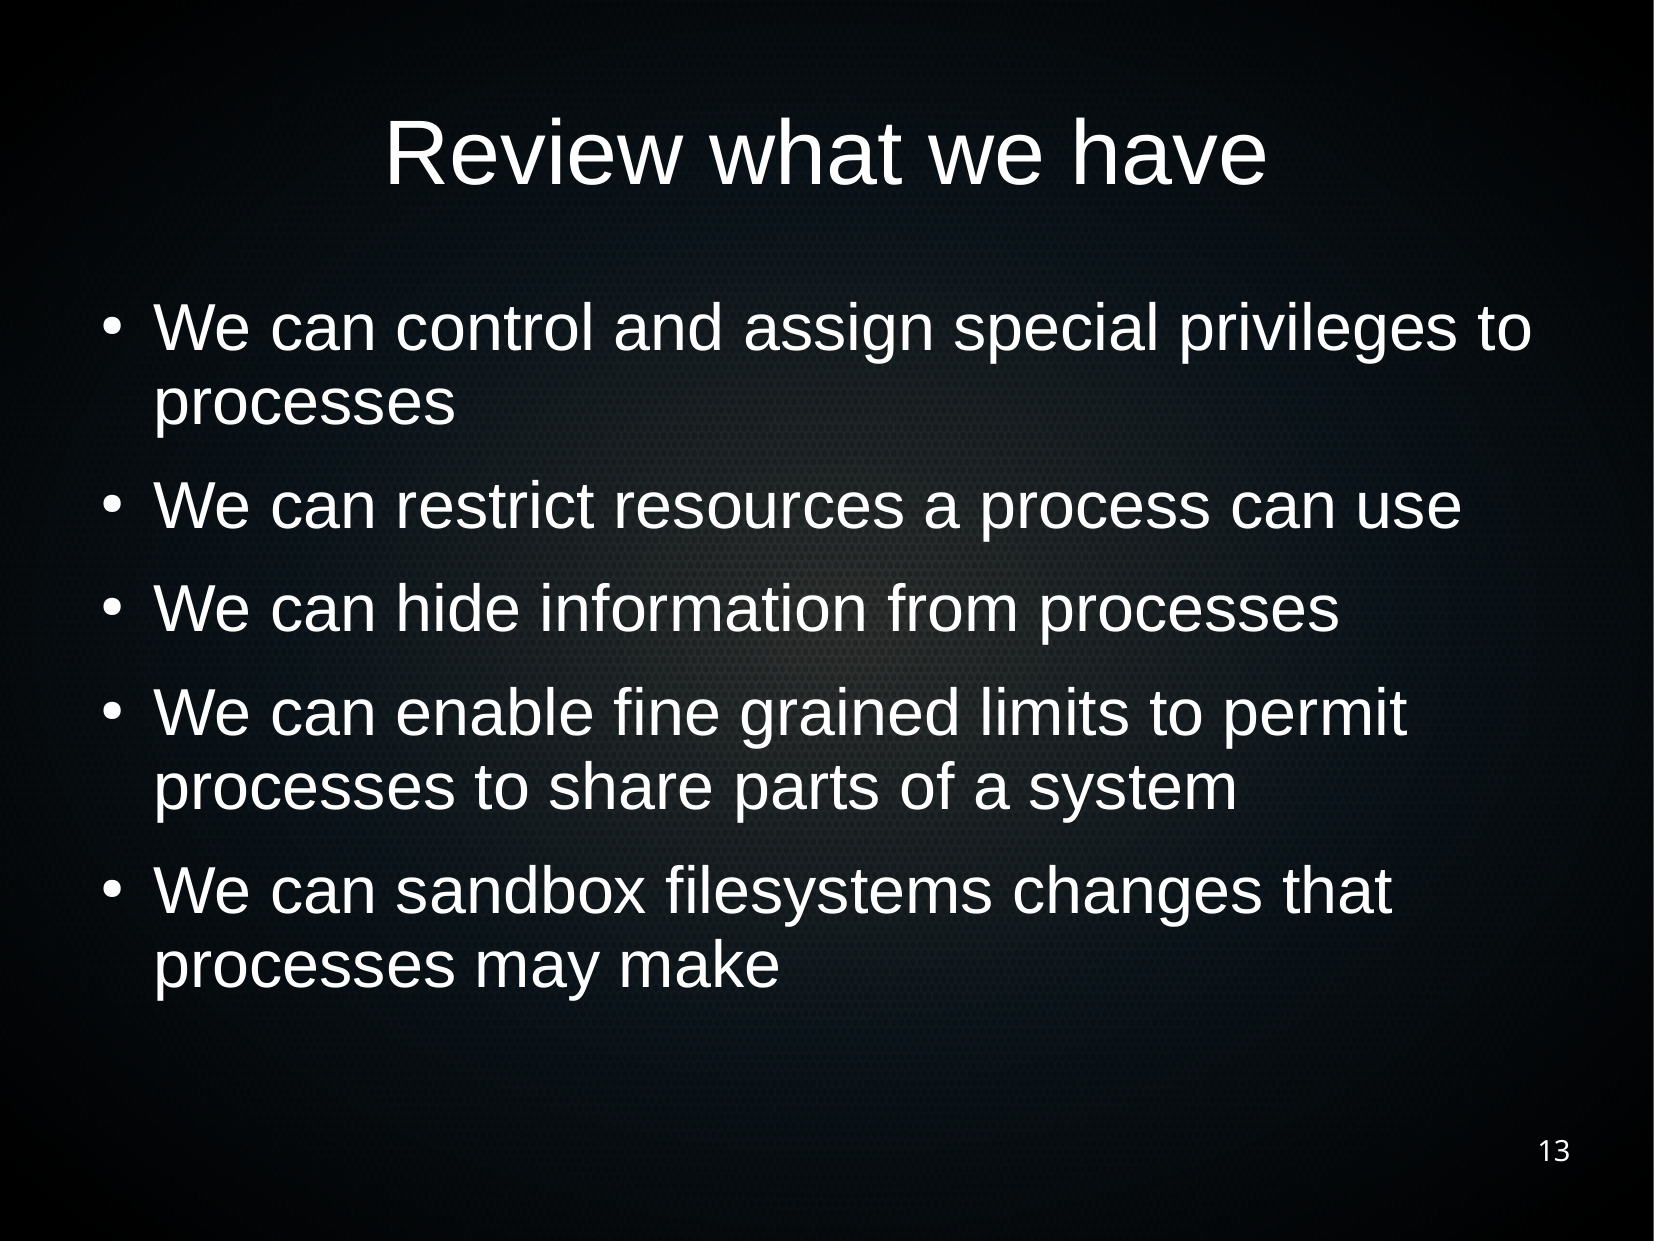

# Review what we have
We can control and assign special privileges to processes
We can restrict resources a process can use
We can hide information from processes
We can enable fine grained limits to permit processes to share parts of a system
We can sandbox filesystems changes that processes may make
13